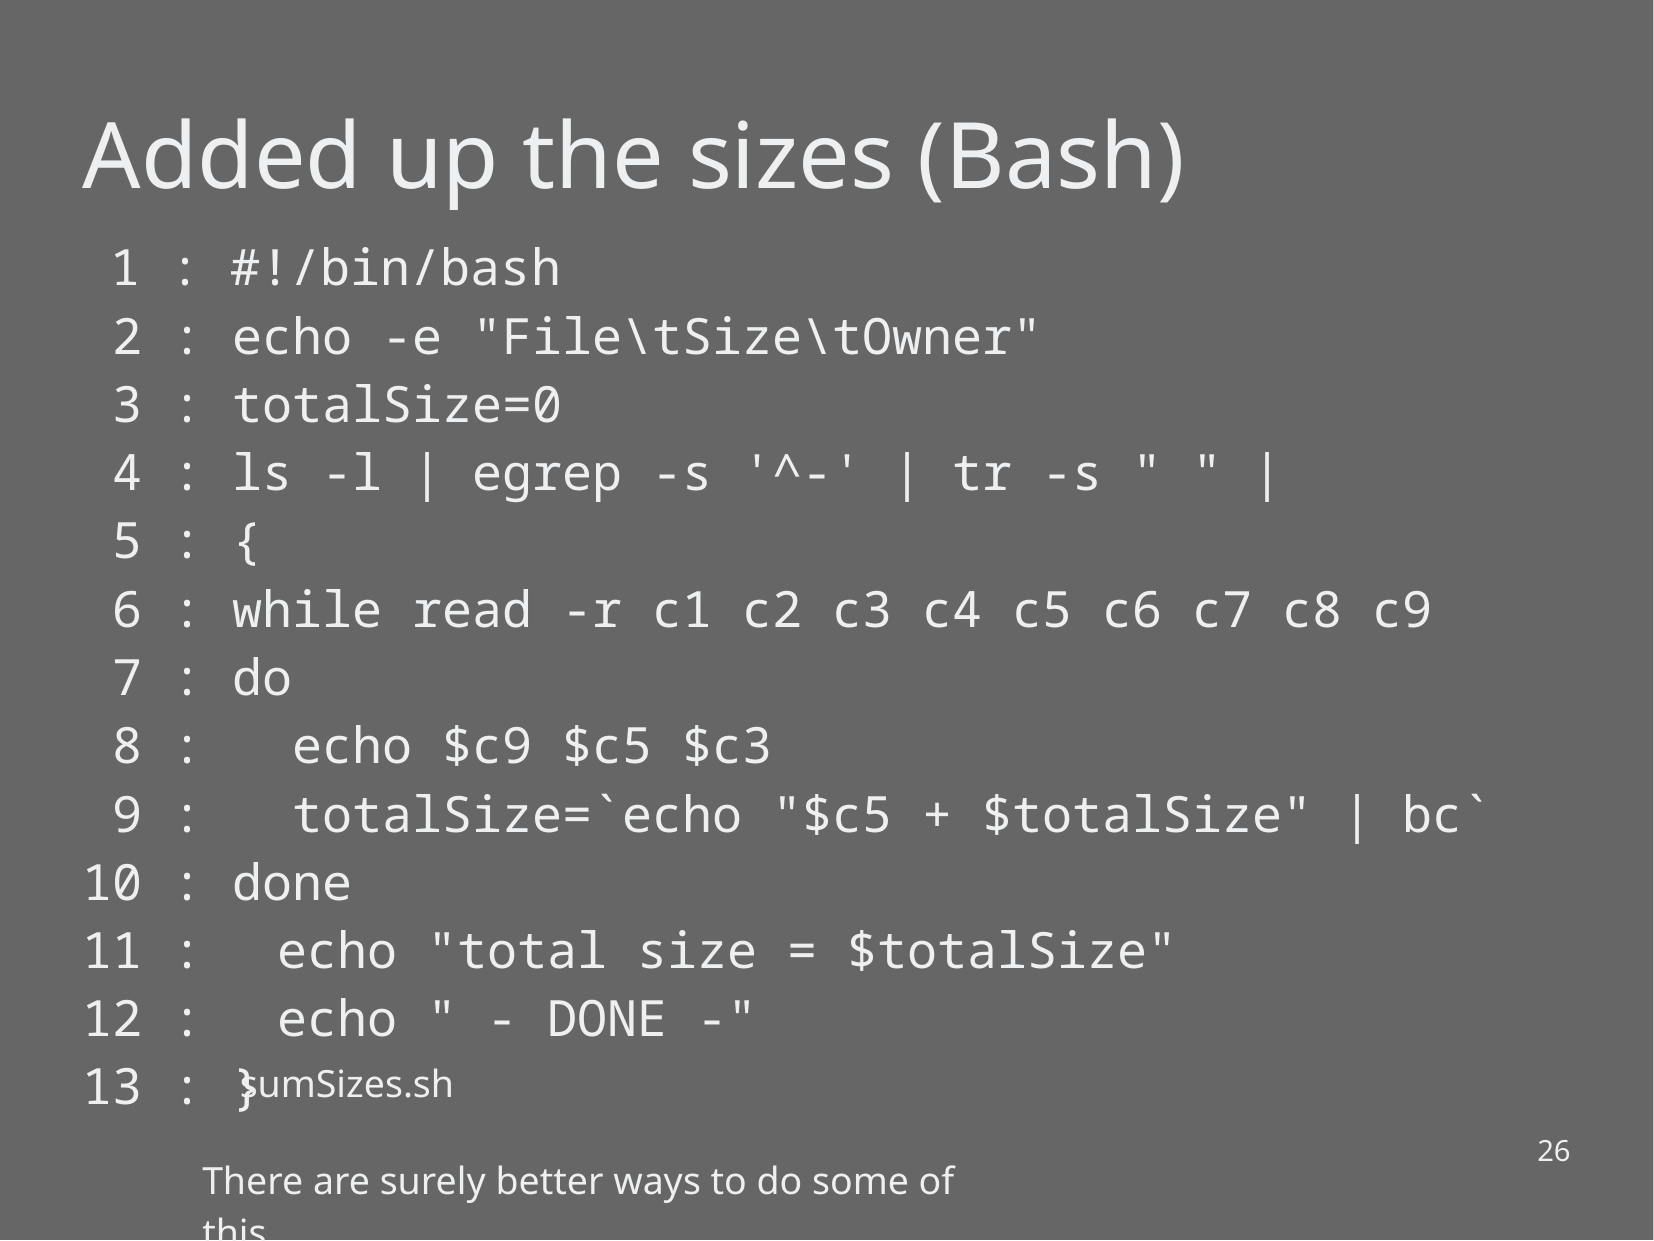

# Added up the sizes (Bash)
 1 : #!/bin/bash
 2 : echo -e "File\tSize\tOwner"
 3 : totalSize=0
 4 : ls -l | egrep -s '^-' | tr -s " " |
 5 : {
 6 : while read -r c1 c2 c3 c4 c5 c6 c7 c8 c9
 7 : do
 8 : echo $c9 $c5 $c3
 9 : totalSize=`echo "$c5 + $totalSize" | bc`
 10 : done
 11 : 	echo "total size = $totalSize"
 12 : 	echo " - DONE -"
 13 : }
sumSizes.sh
26
There are surely better ways to do some of this